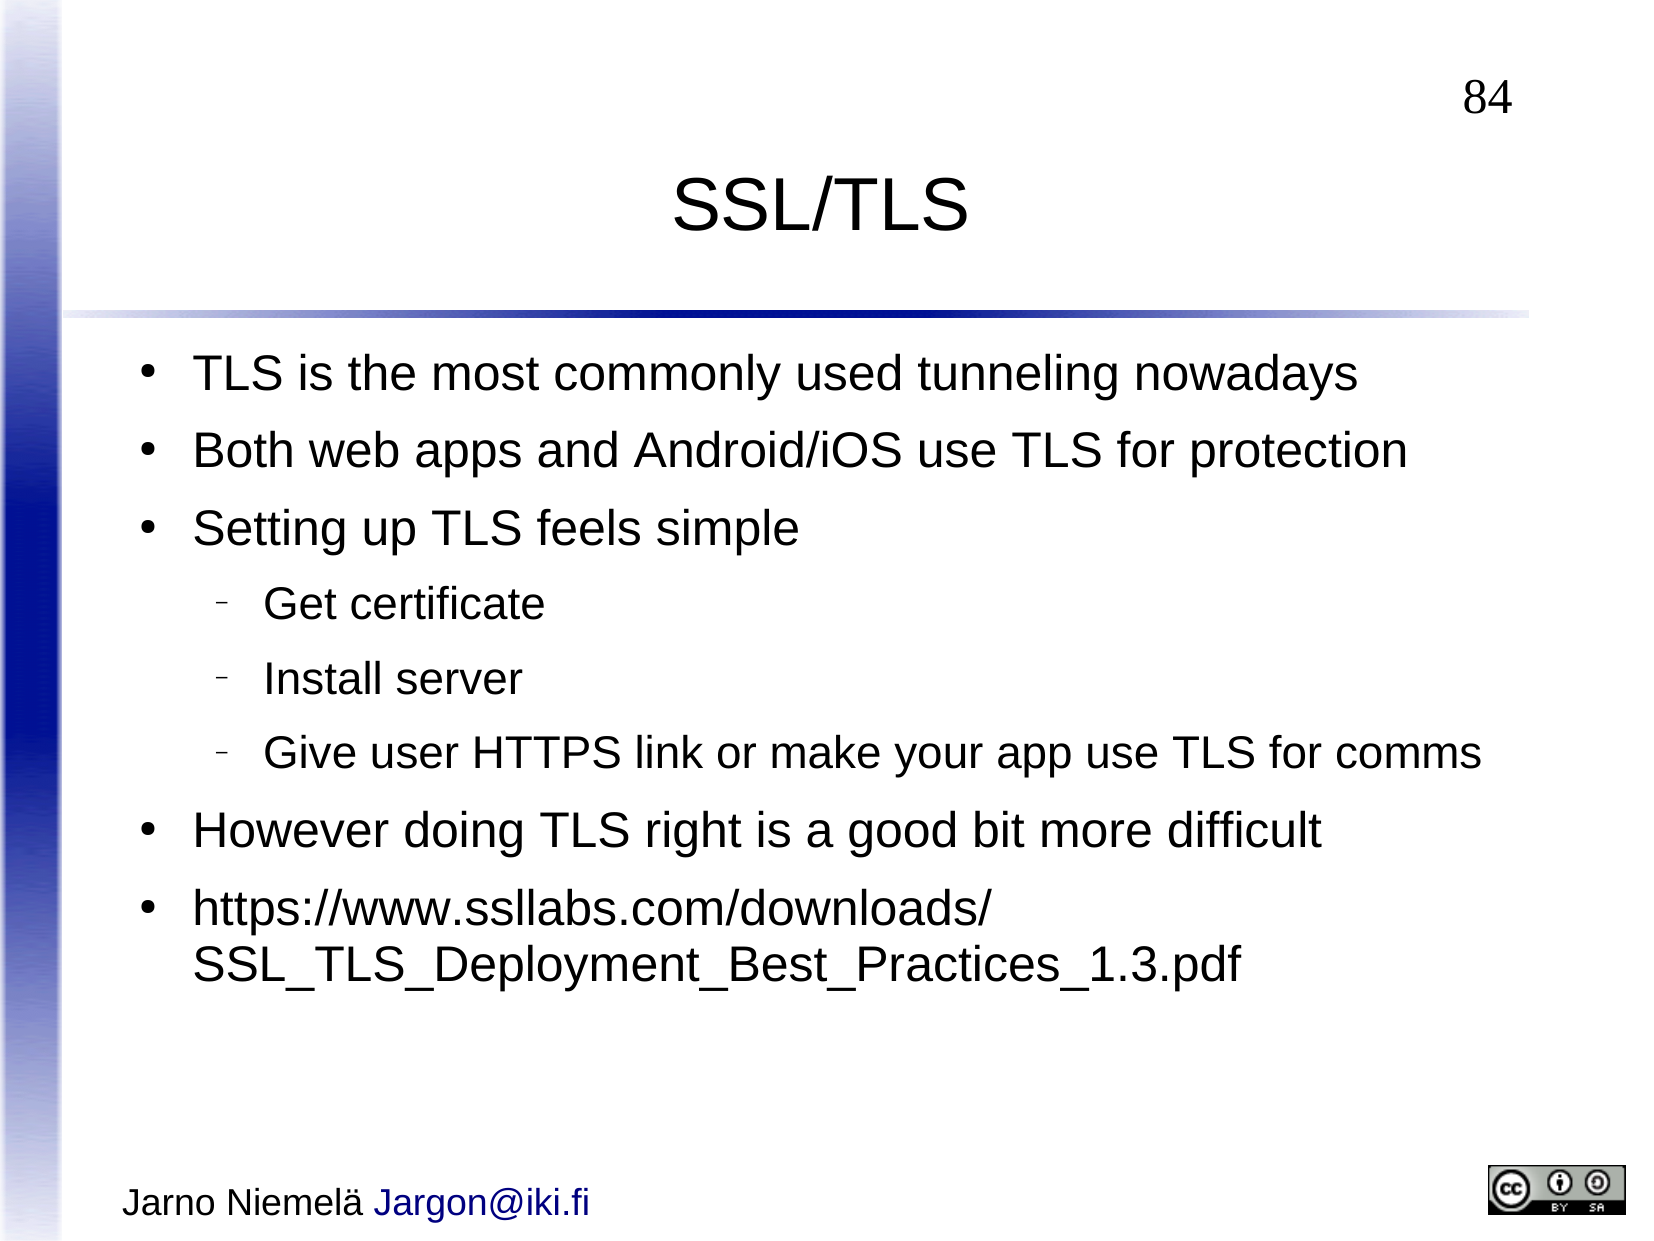

# SSL/TLS
TLS is the most commonly used tunneling nowadays
Both web apps and Android/iOS use TLS for protection
Setting up TLS feels simple
Get certificate
Install server
Give user HTTPS link or make your app use TLS for comms
However doing TLS right is a good bit more difficult
https://www.ssllabs.com/downloads/SSL_TLS_Deployment_Best_Practices_1.3.pdf